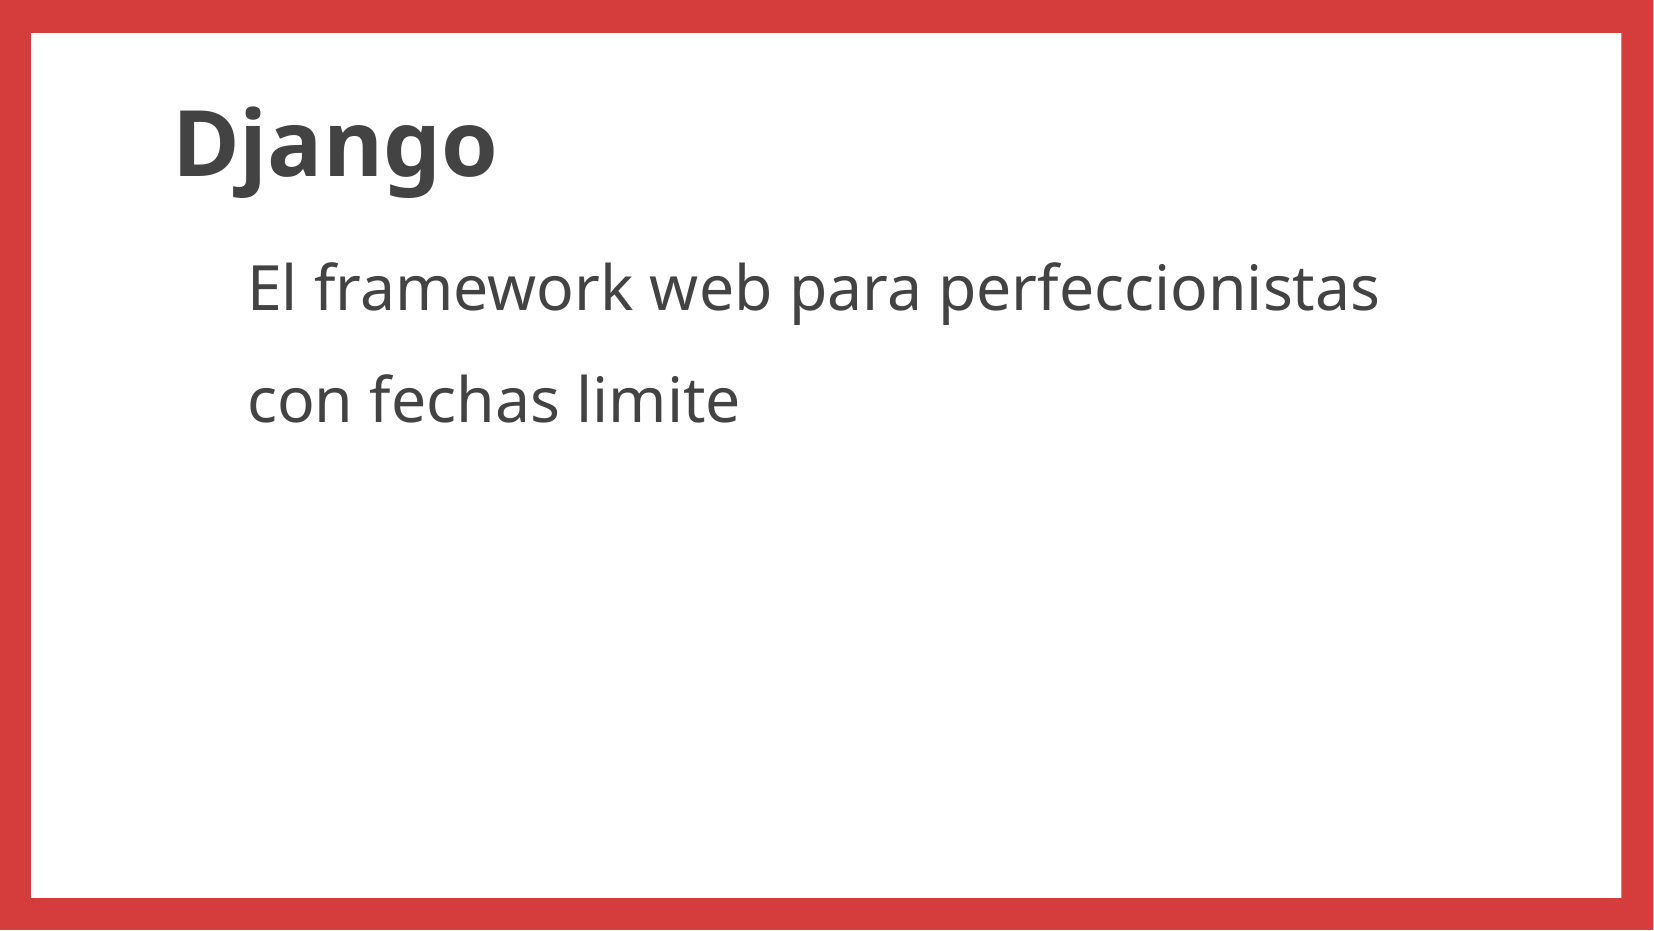

# Django
El framework web para perfeccionistas con fechas limite